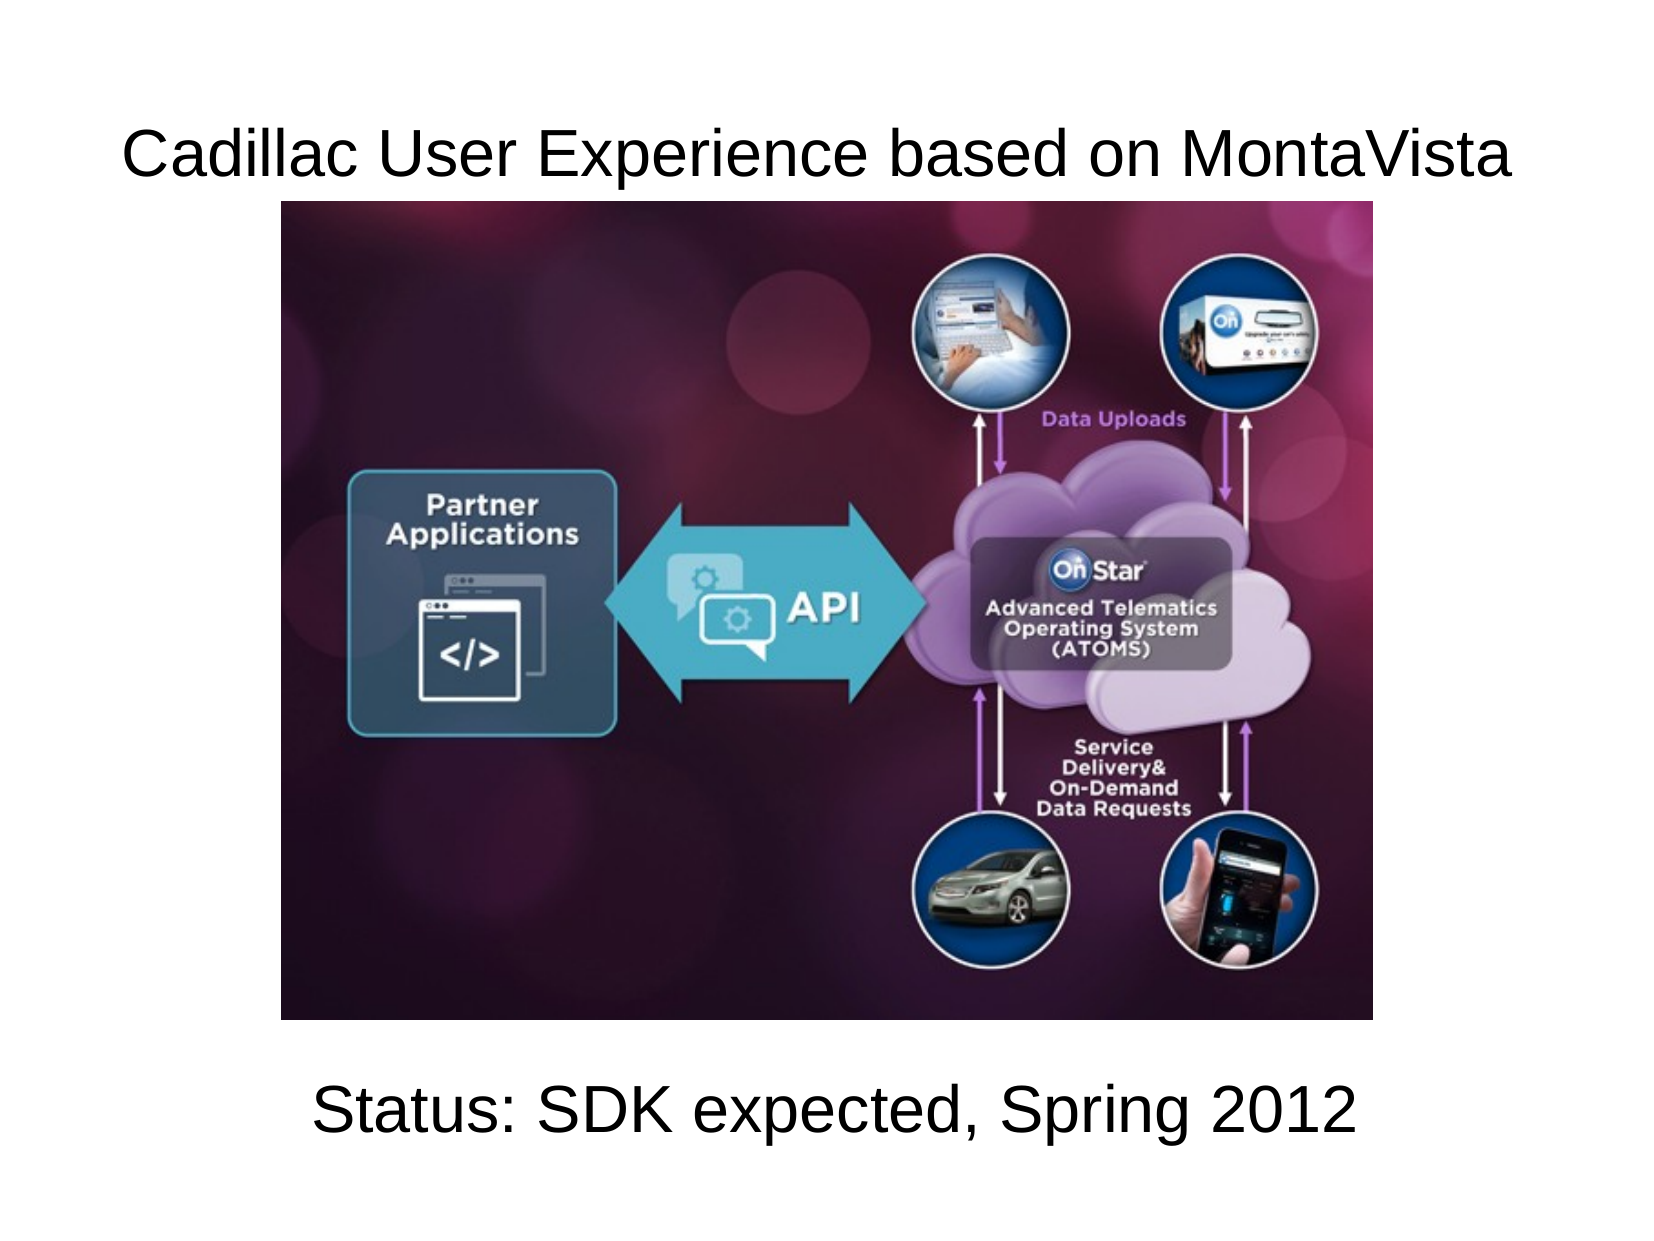

# Cadillac User Experience based on MontaVista
 Status: SDK expected, Spring 2012